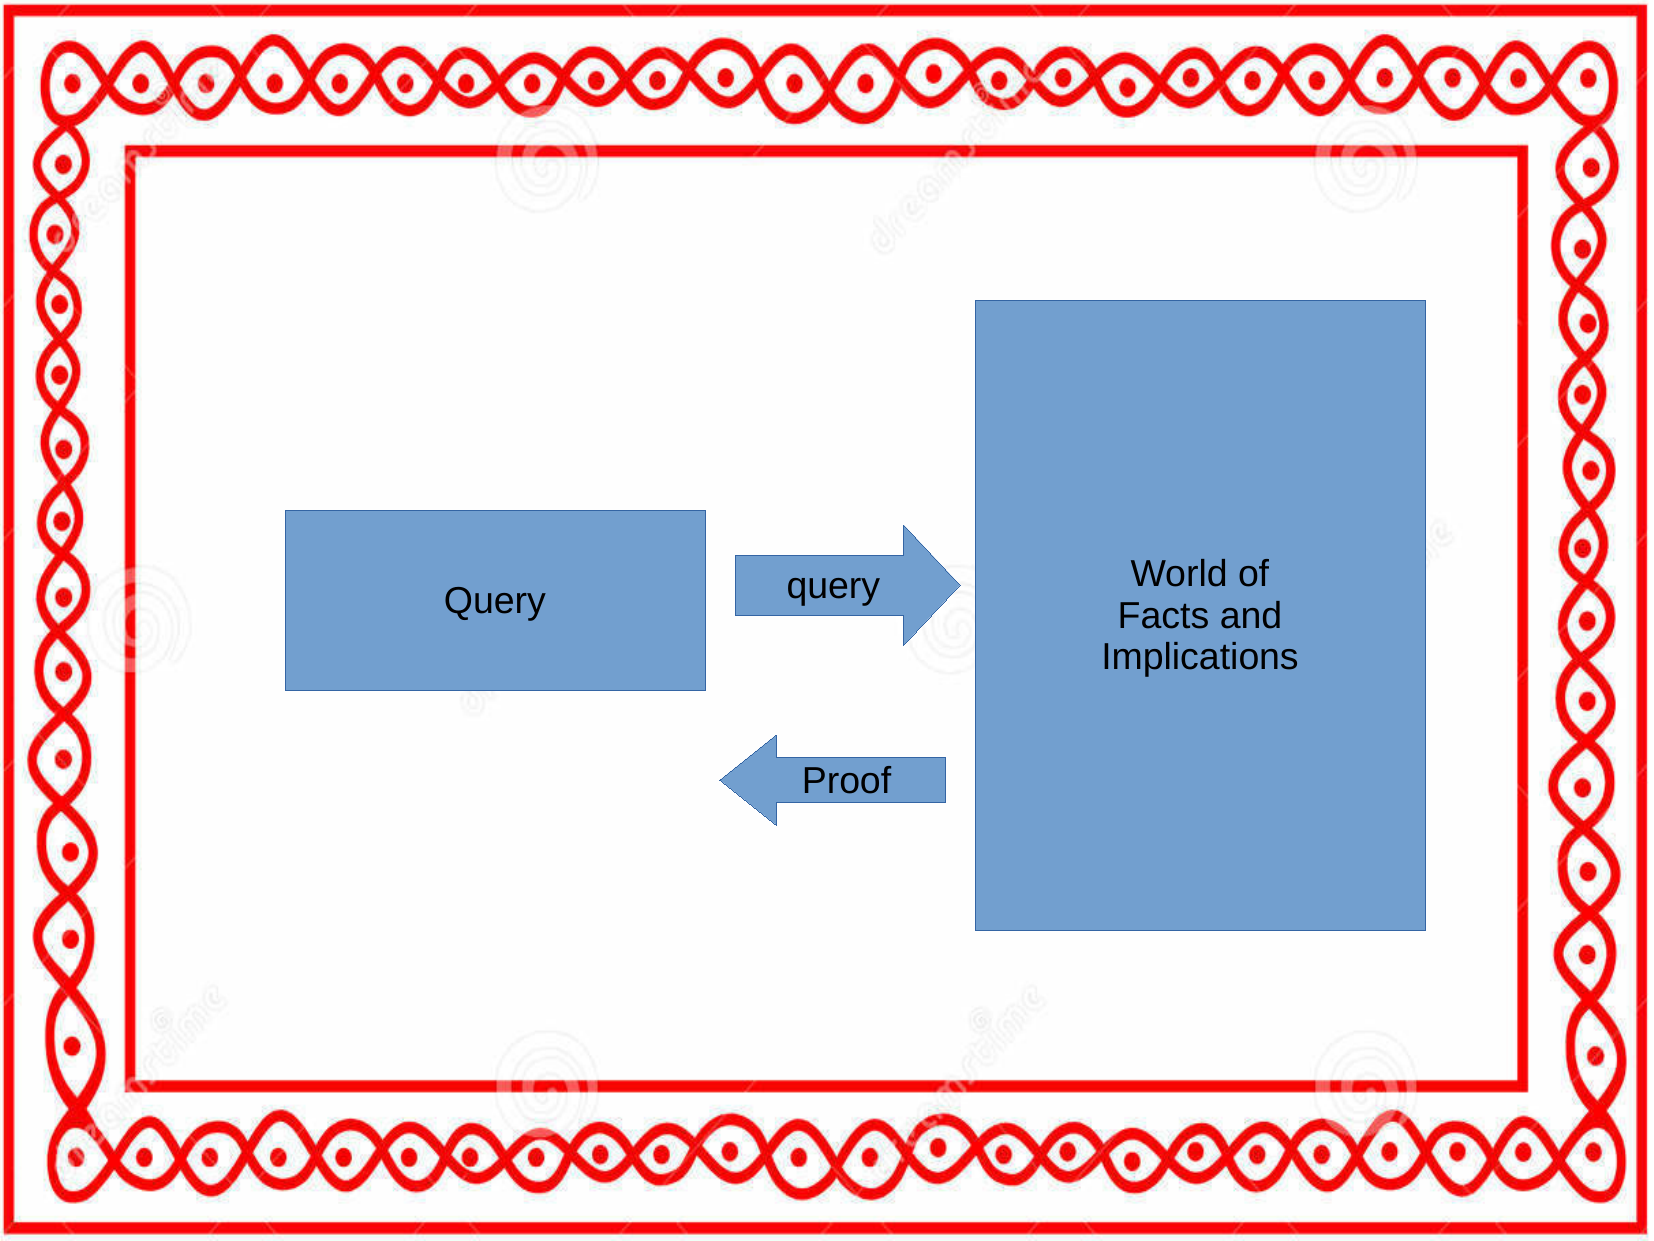

World of
Facts and
Implications
Query
query
Proof